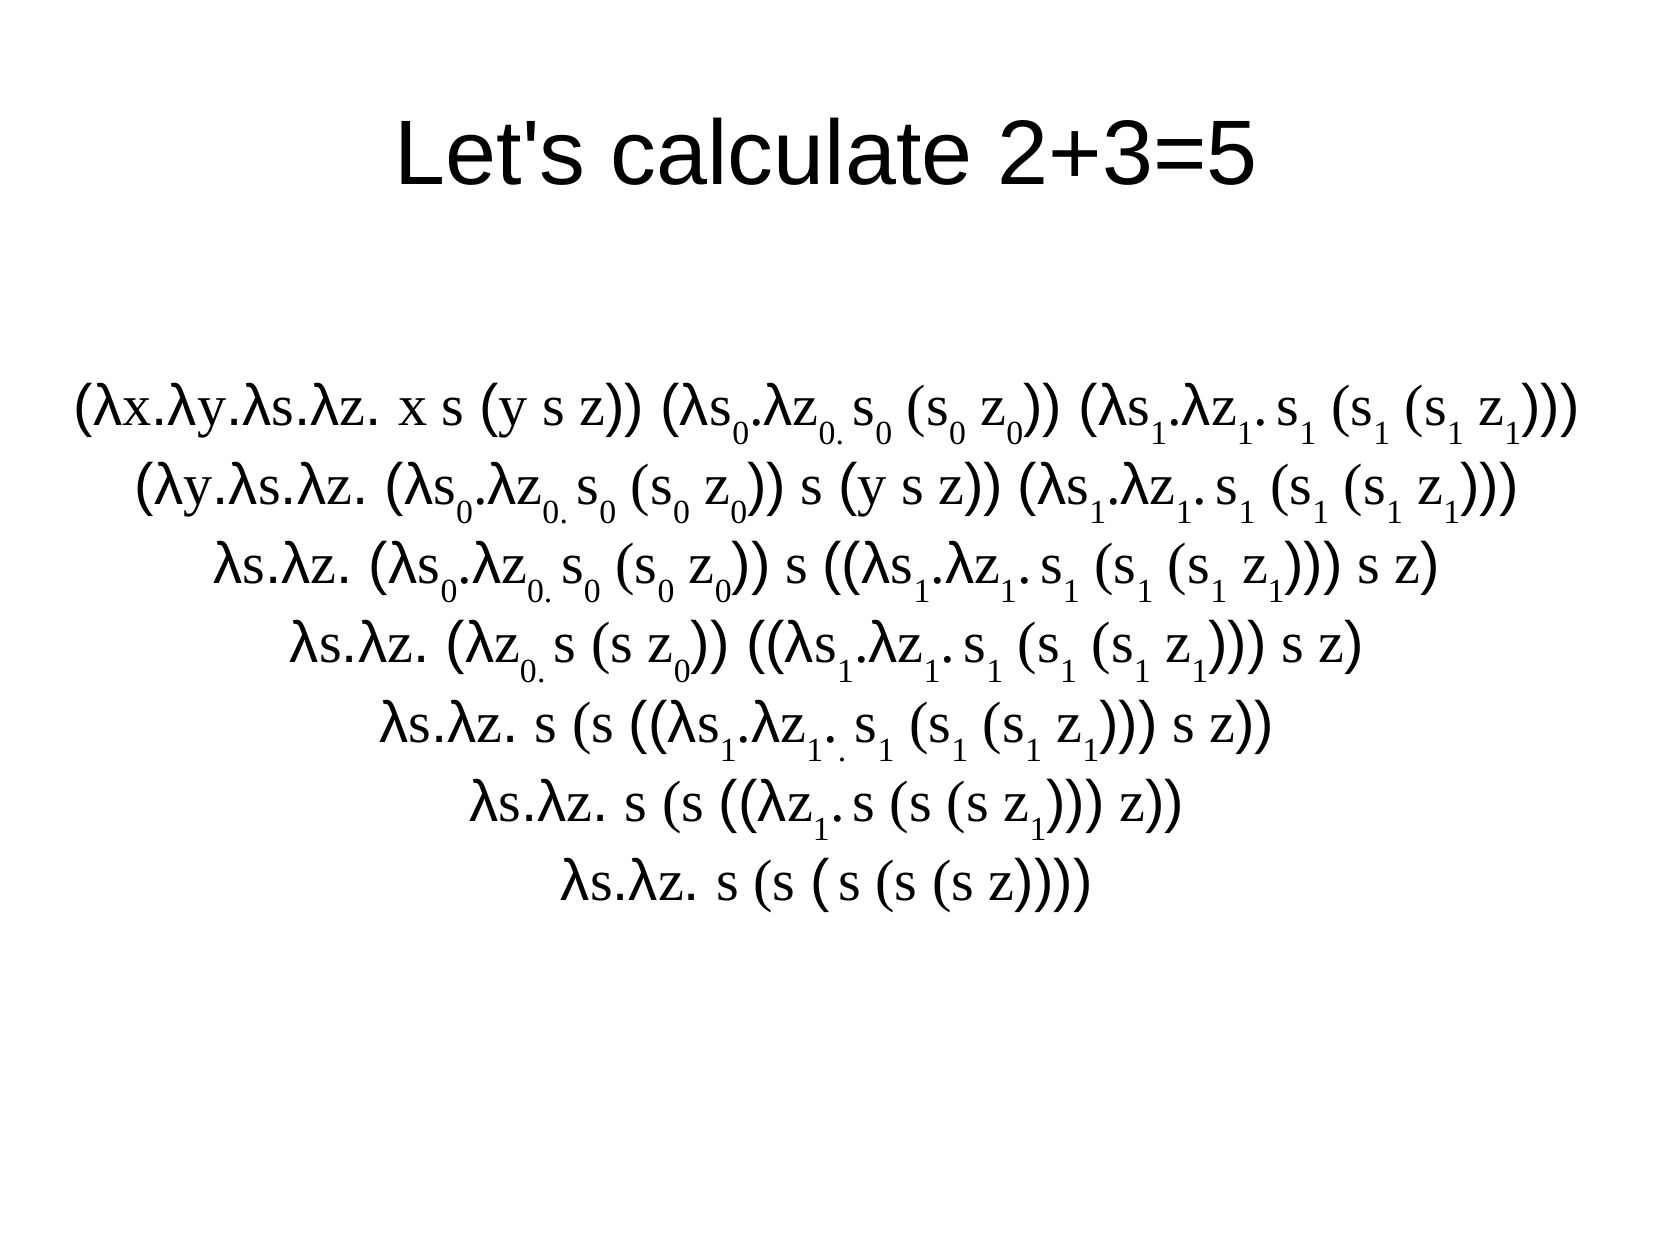

# Let's calculate 2+3=5
(λx.λy.λs.λz. x s (y s z)) (λs0.λz0. s0 (s0 z0)) (λs1.λz1. s1 (s1 (s1 z1)))
(λy.λs.λz. (λs0.λz0. s0 (s0 z0)) s (y s z)) (λs1.λz1. s1 (s1 (s1 z1)))
λs.λz. (λs0.λz0. s0 (s0 z0)) s ((λs1.λz1. s1 (s1 (s1 z1))) s z)
λs.λz. (λz0. s (s z0)) ((λs1.λz1. s1 (s1 (s1 z1))) s z)
λs.λz. s (s ((λs1.λz1.. s1 (s1 (s1 z1))) s z))
λs.λz. s (s ((λz1. s (s (s z1))) z))
λs.λz. s (s ( s (s (s z))))